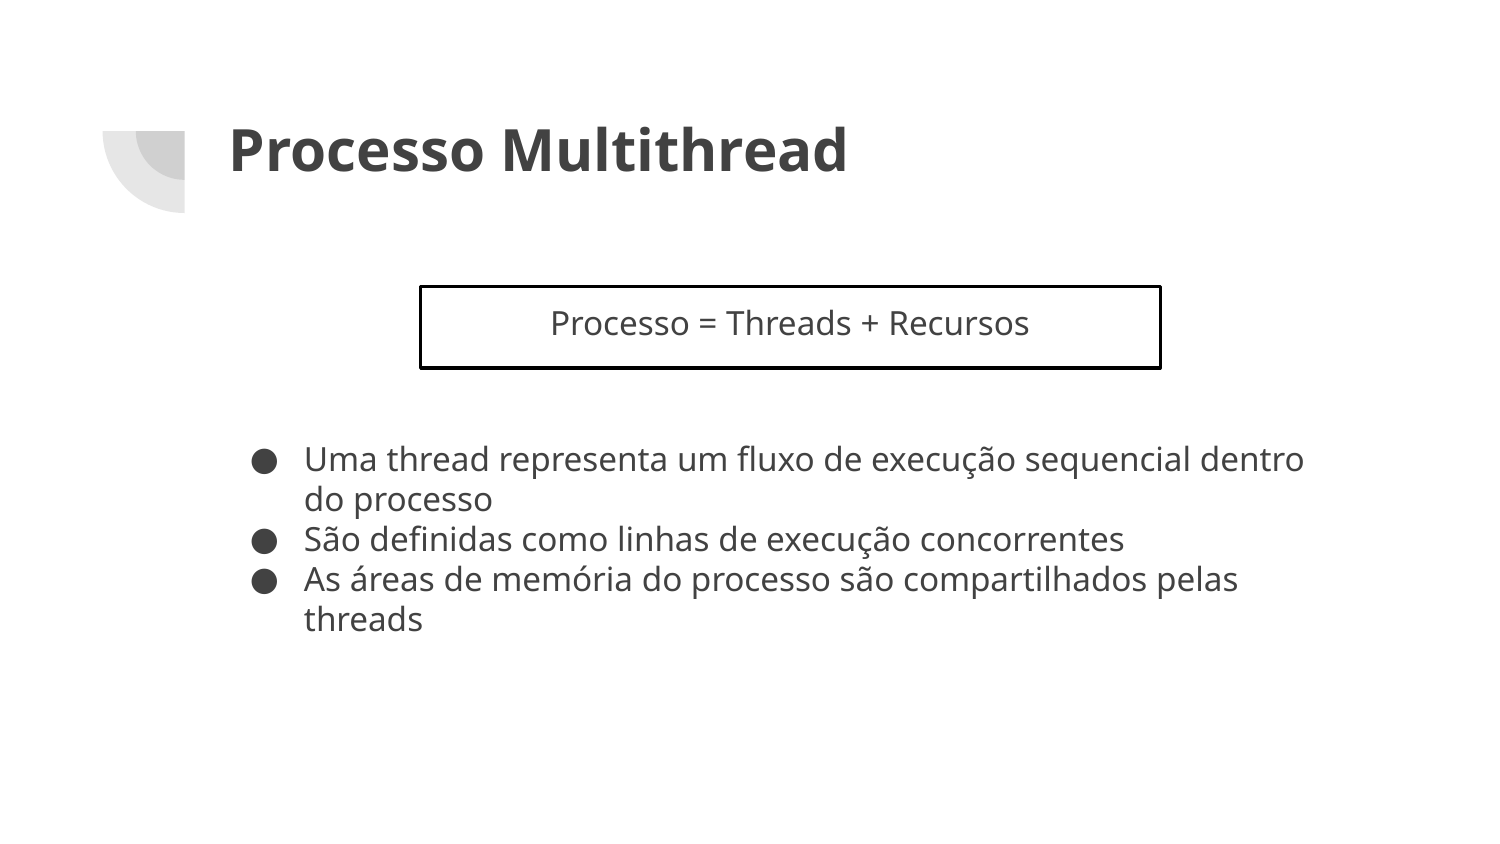

# Processo Multithread
Processo = Threads + Recursos
Uma thread representa um fluxo de execução sequencial dentro do processo
São definidas como linhas de execução concorrentes
As áreas de memória do processo são compartilhados pelas threads